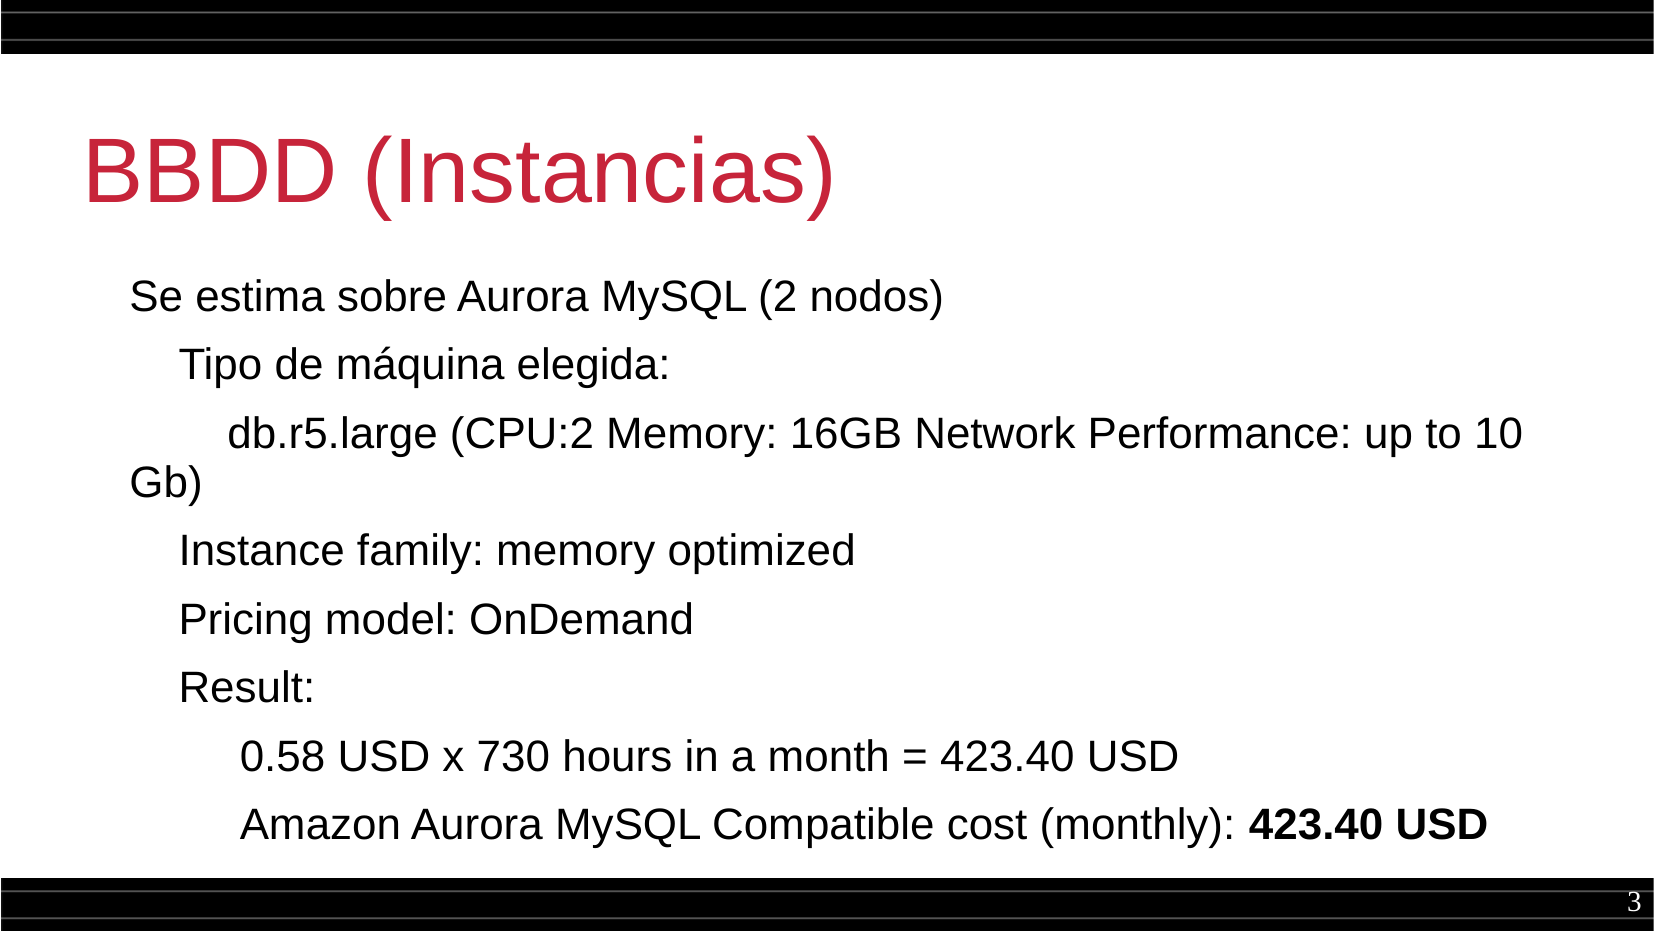

# BBDD (Instancias)
Se estima sobre Aurora MySQL (2 nodos)
 Tipo de máquina elegida:
 db.r5.large (CPU:2 Memory: 16GB Network Performance: up to 10 Gb)
 Instance family: memory optimized
 Pricing model: OnDemand
 Result:
 0.58 USD x 730 hours in a month = 423.40 USD
 Amazon Aurora MySQL Compatible cost (monthly): 423.40 USD